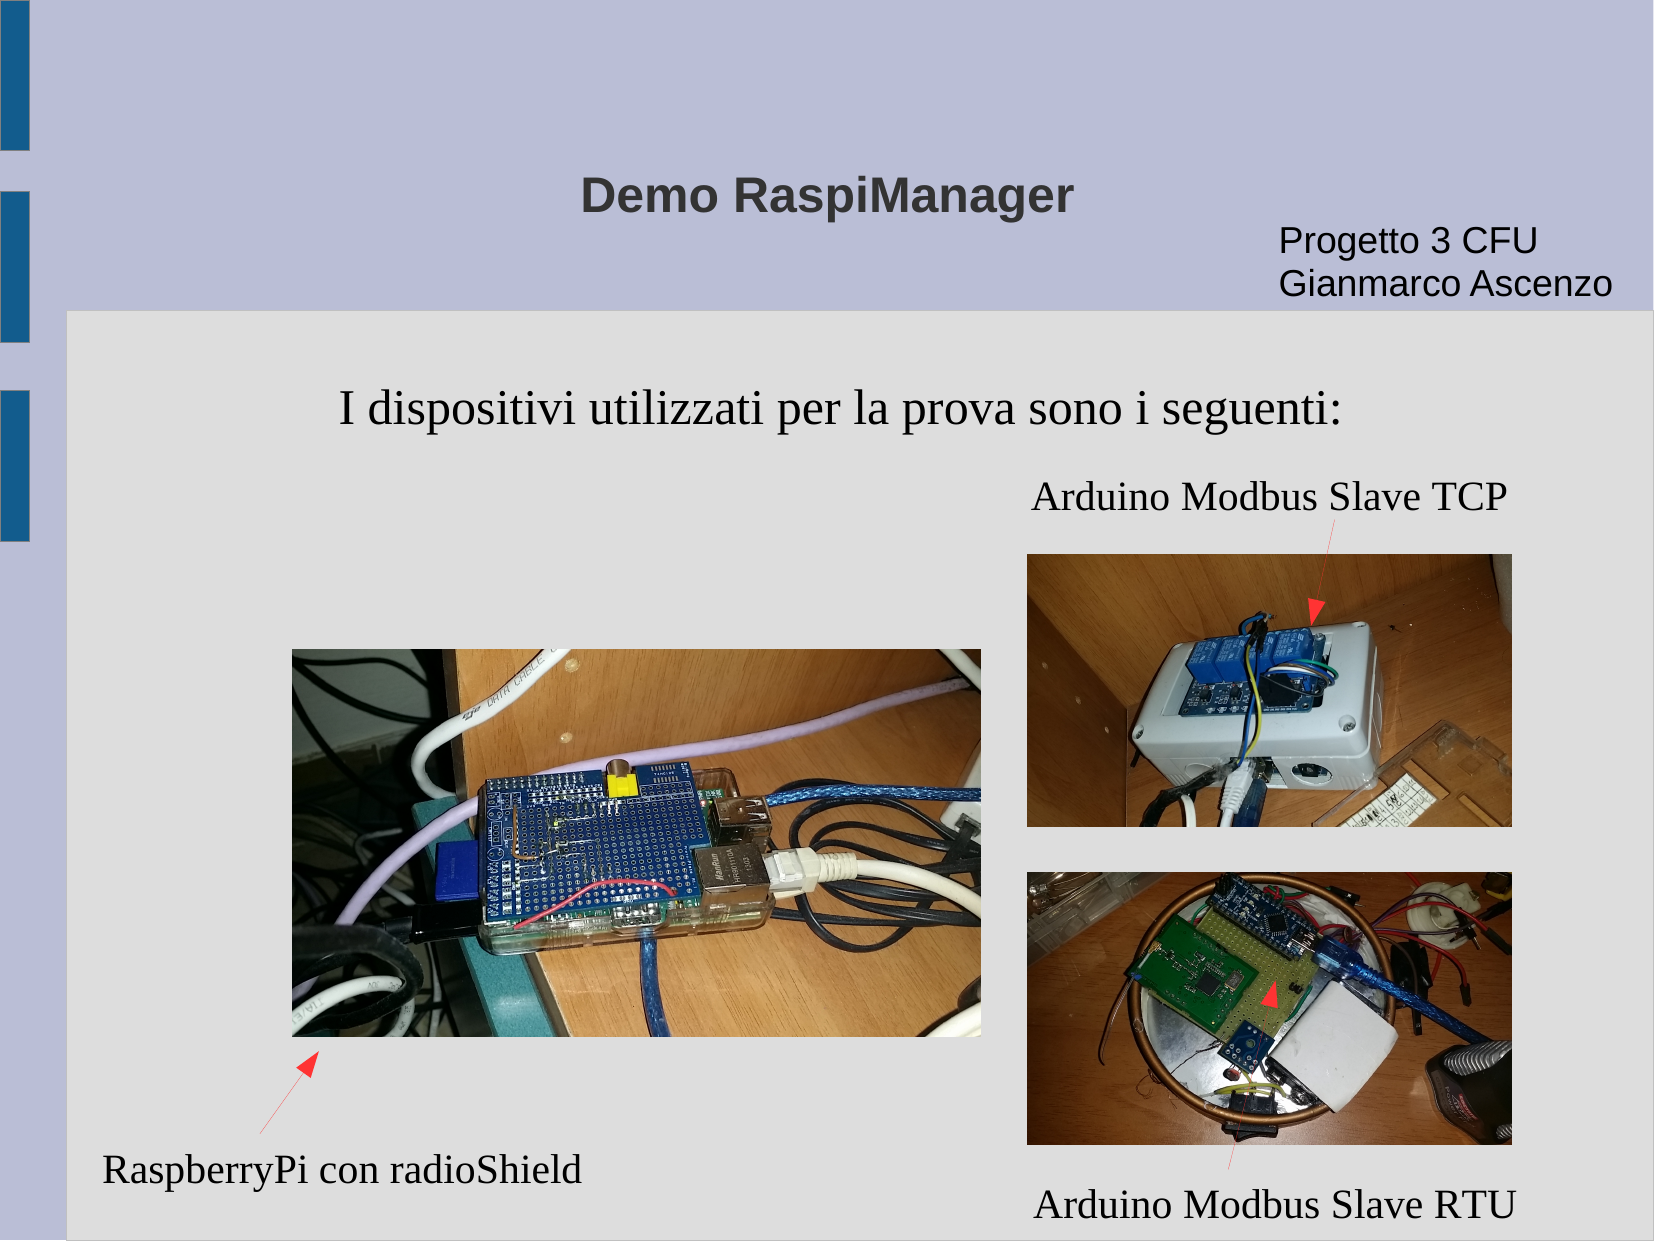

# Demo RaspiManager
Progetto 3 CFU Gianmarco Ascenzo
I dispositivi utilizzati per la prova sono i seguenti:
Arduino Modbus Slave TCP
RaspberryPi con radioShield
Arduino Modbus Slave RTU